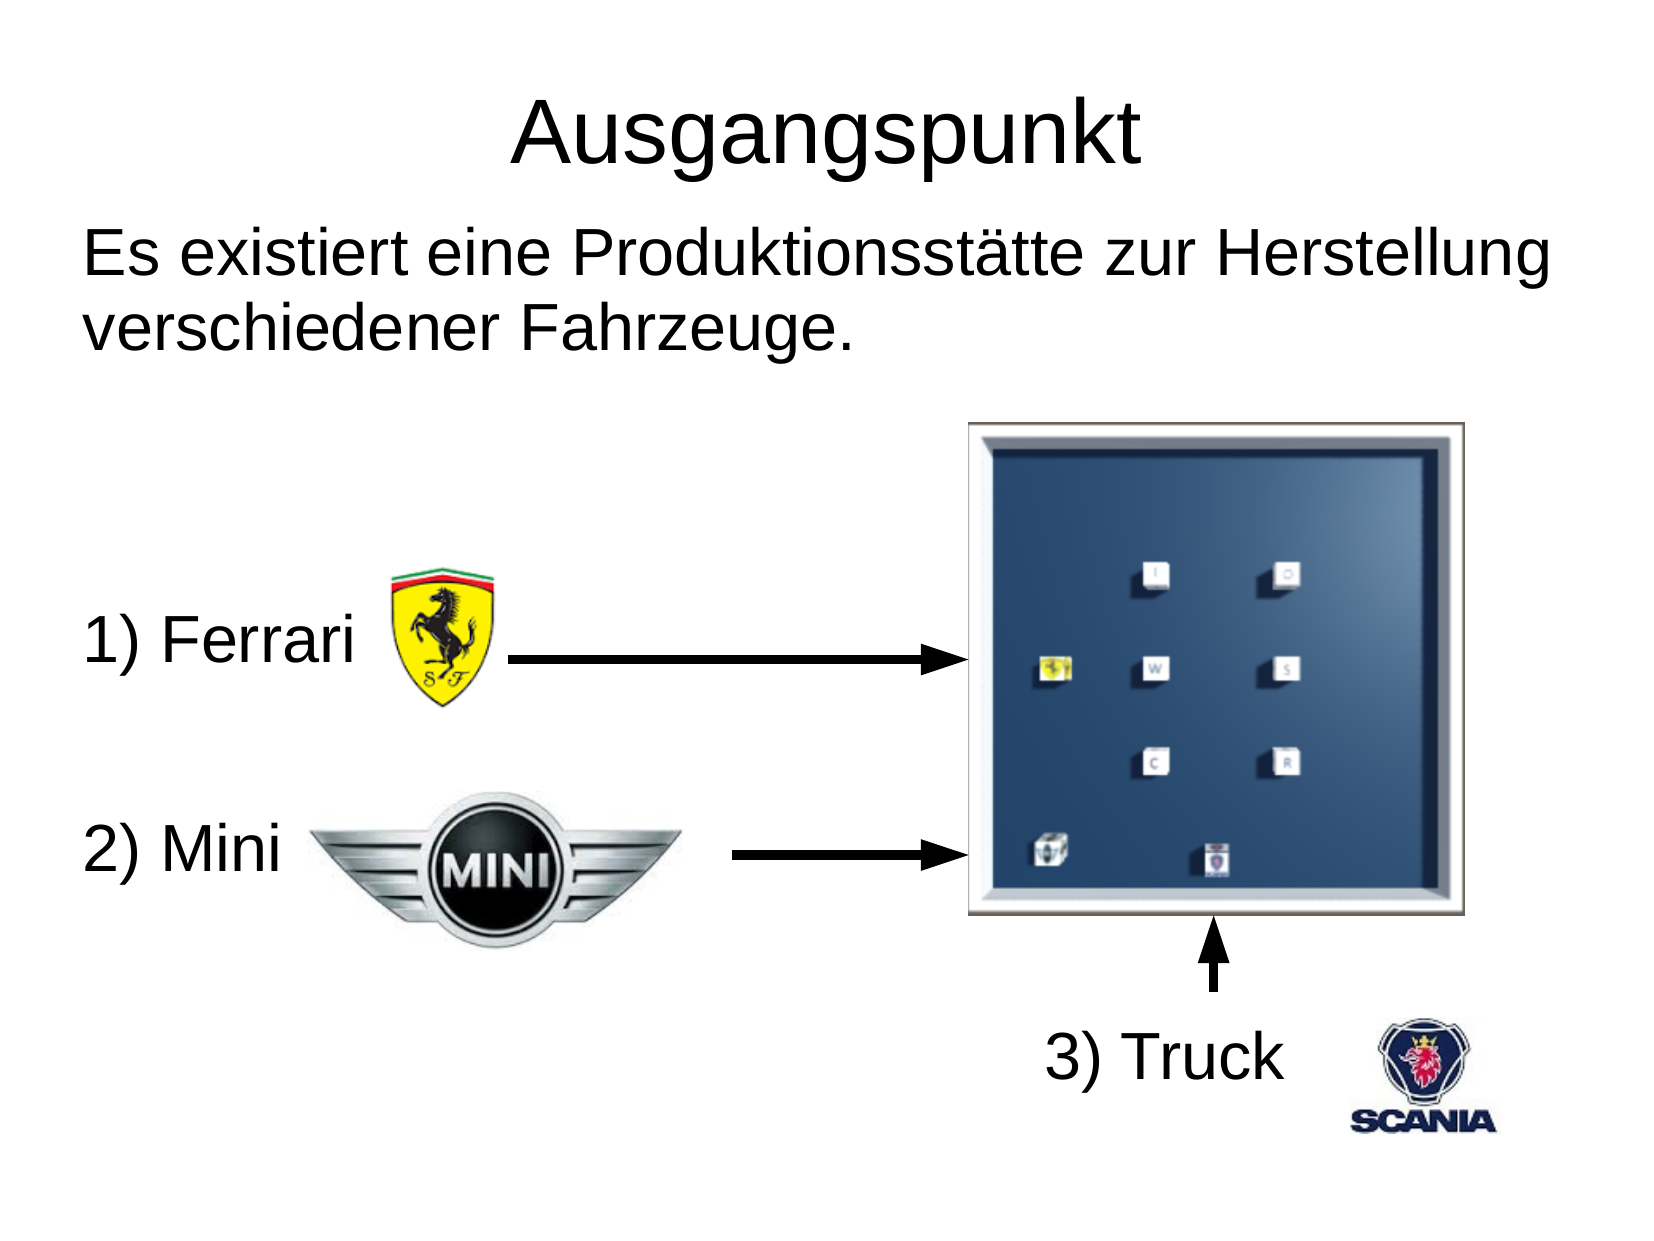

# Ausgangspunkt
Es existiert eine Produktionsstätte zur Herstellung verschiedener Fahrzeuge.
1) Ferrari
2) Mini
 3) Truck